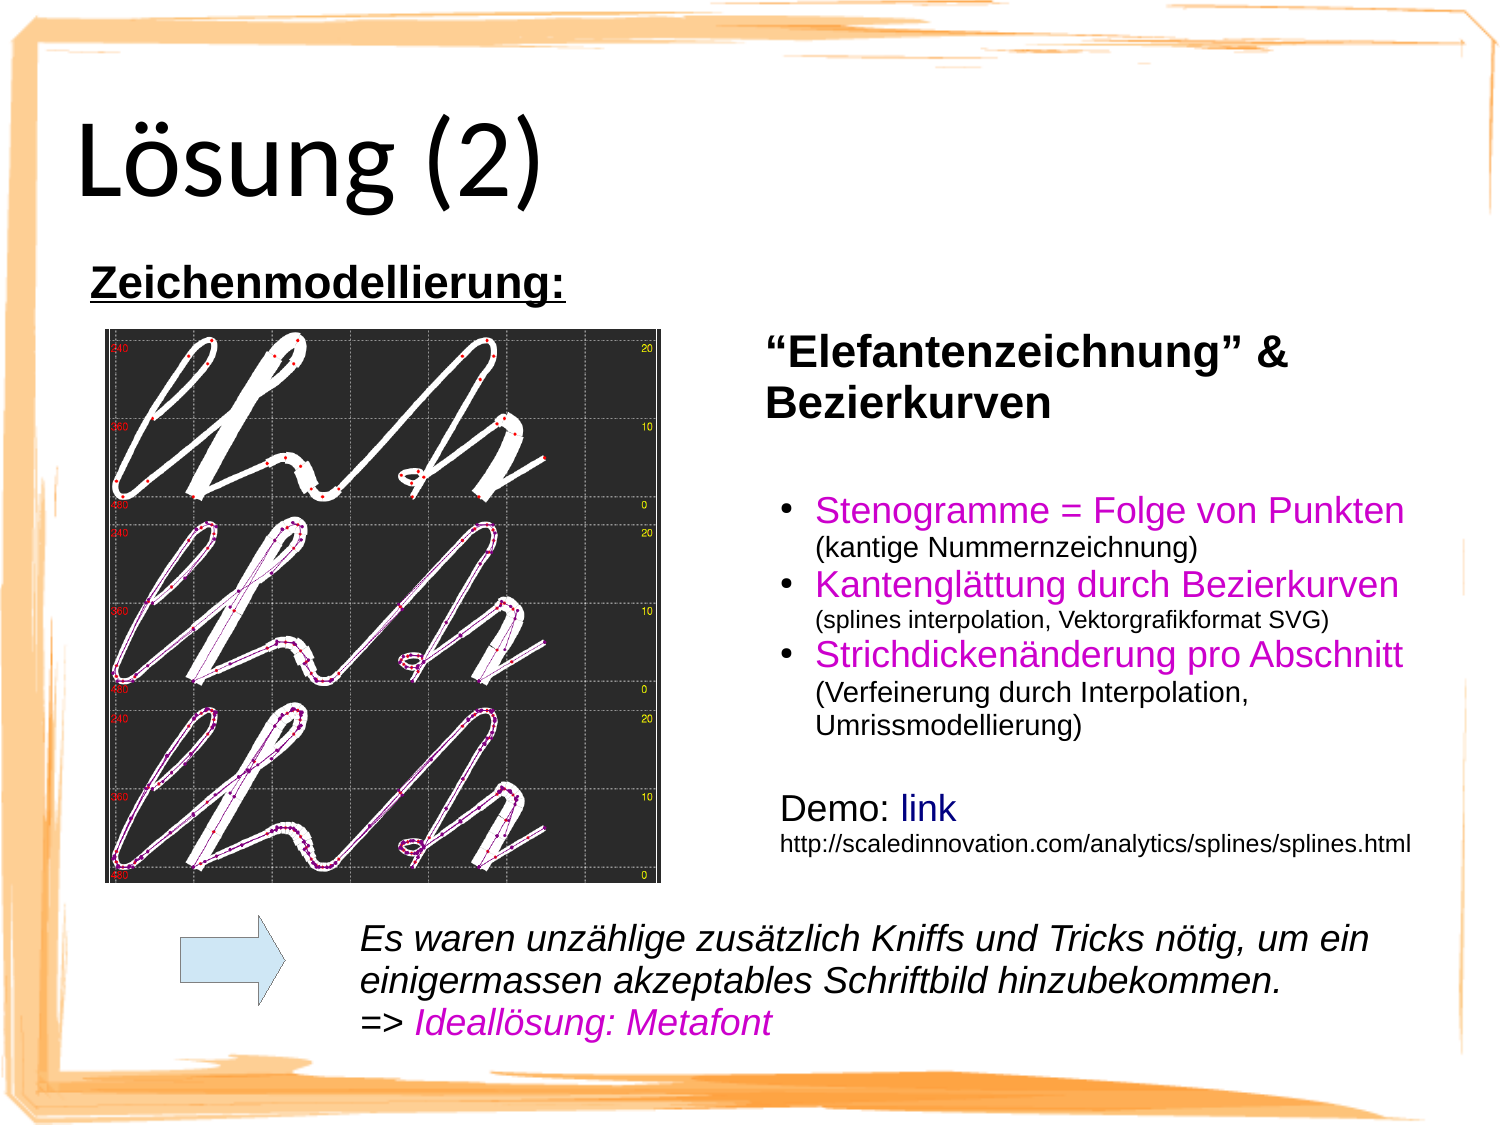

# Lösung (2)
Zeichenmodellierung:
“Elefantenzeichnung” & Bezierkurven
Stenogramme = Folge von Punkten (kantige Nummernzeichnung)
Kantenglättung durch Bezierkurven (splines interpolation, Vektorgrafikformat SVG)
Strichdickenänderung pro Abschnitt (Verfeinerung durch Interpolation, Umrissmodellierung)
Demo: link http://scaledinnovation.com/analytics/splines/splines.html
Es waren unzählige zusätzlich Kniffs und Tricks nötig, um ein einigermassen akzeptables Schriftbild hinzubekommen.
=> Ideallösung: Metafont